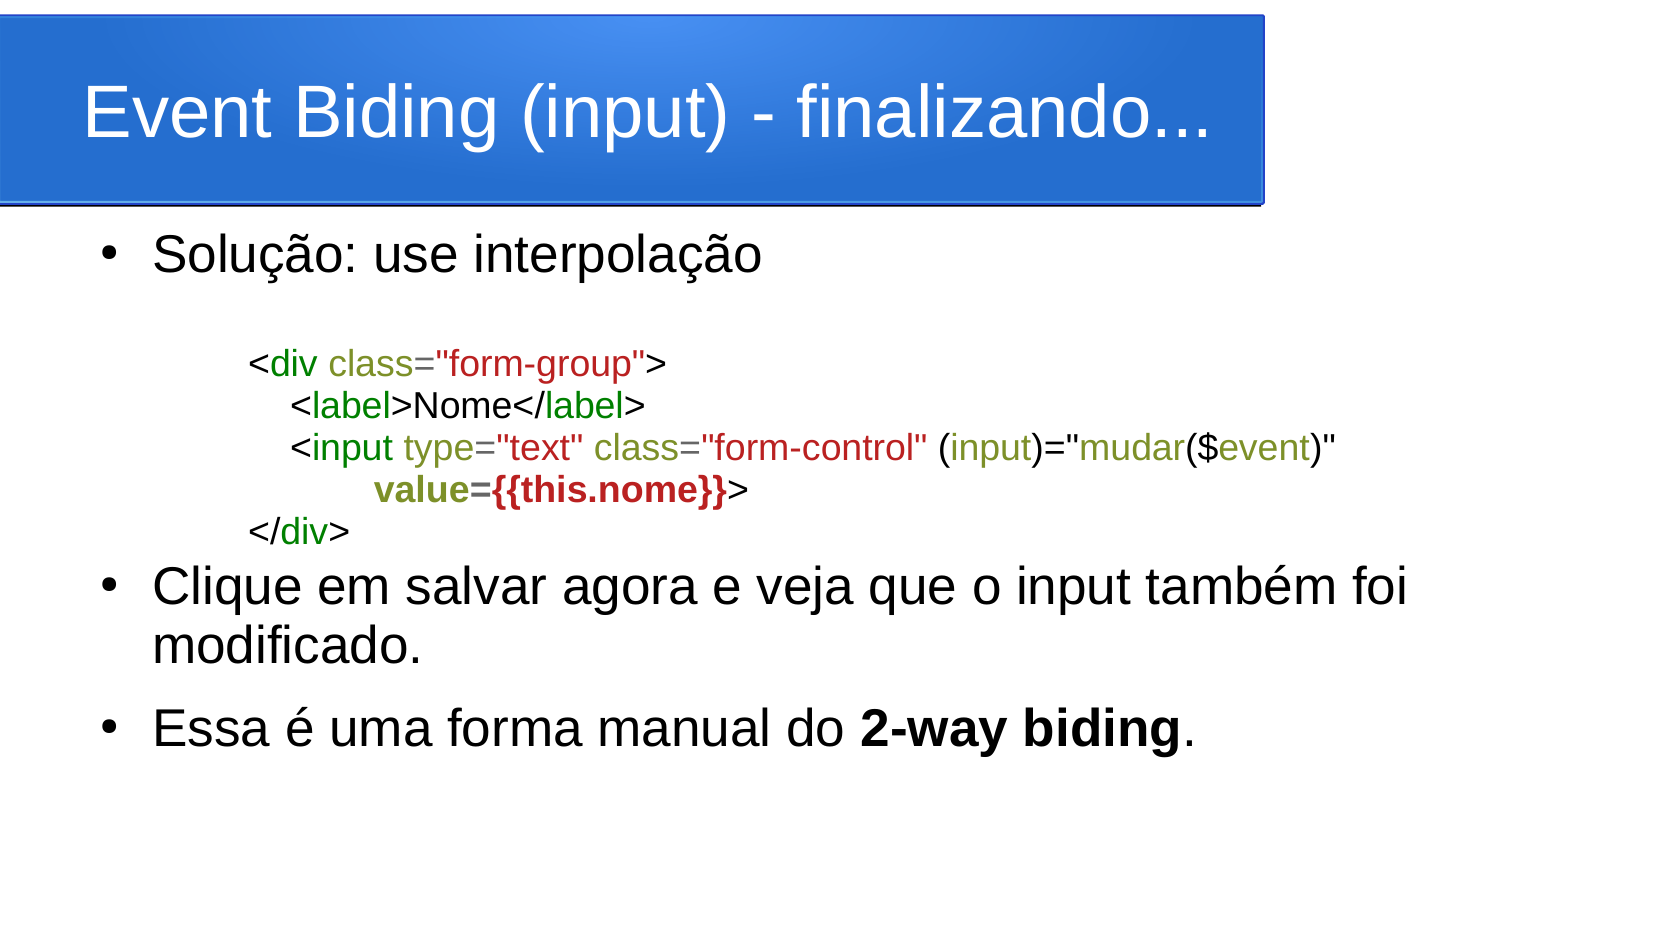

# Event Biding (input) - finalizando...
Solução: use interpolação
Clique em salvar agora e veja que o input também foi modificado.
Essa é uma forma manual do 2-way biding.
<div class="form-group">
 <label>Nome</label>
 <input type="text" class="form-control" (input)="mudar($event)"
 value={{this.nome}}>
</div>